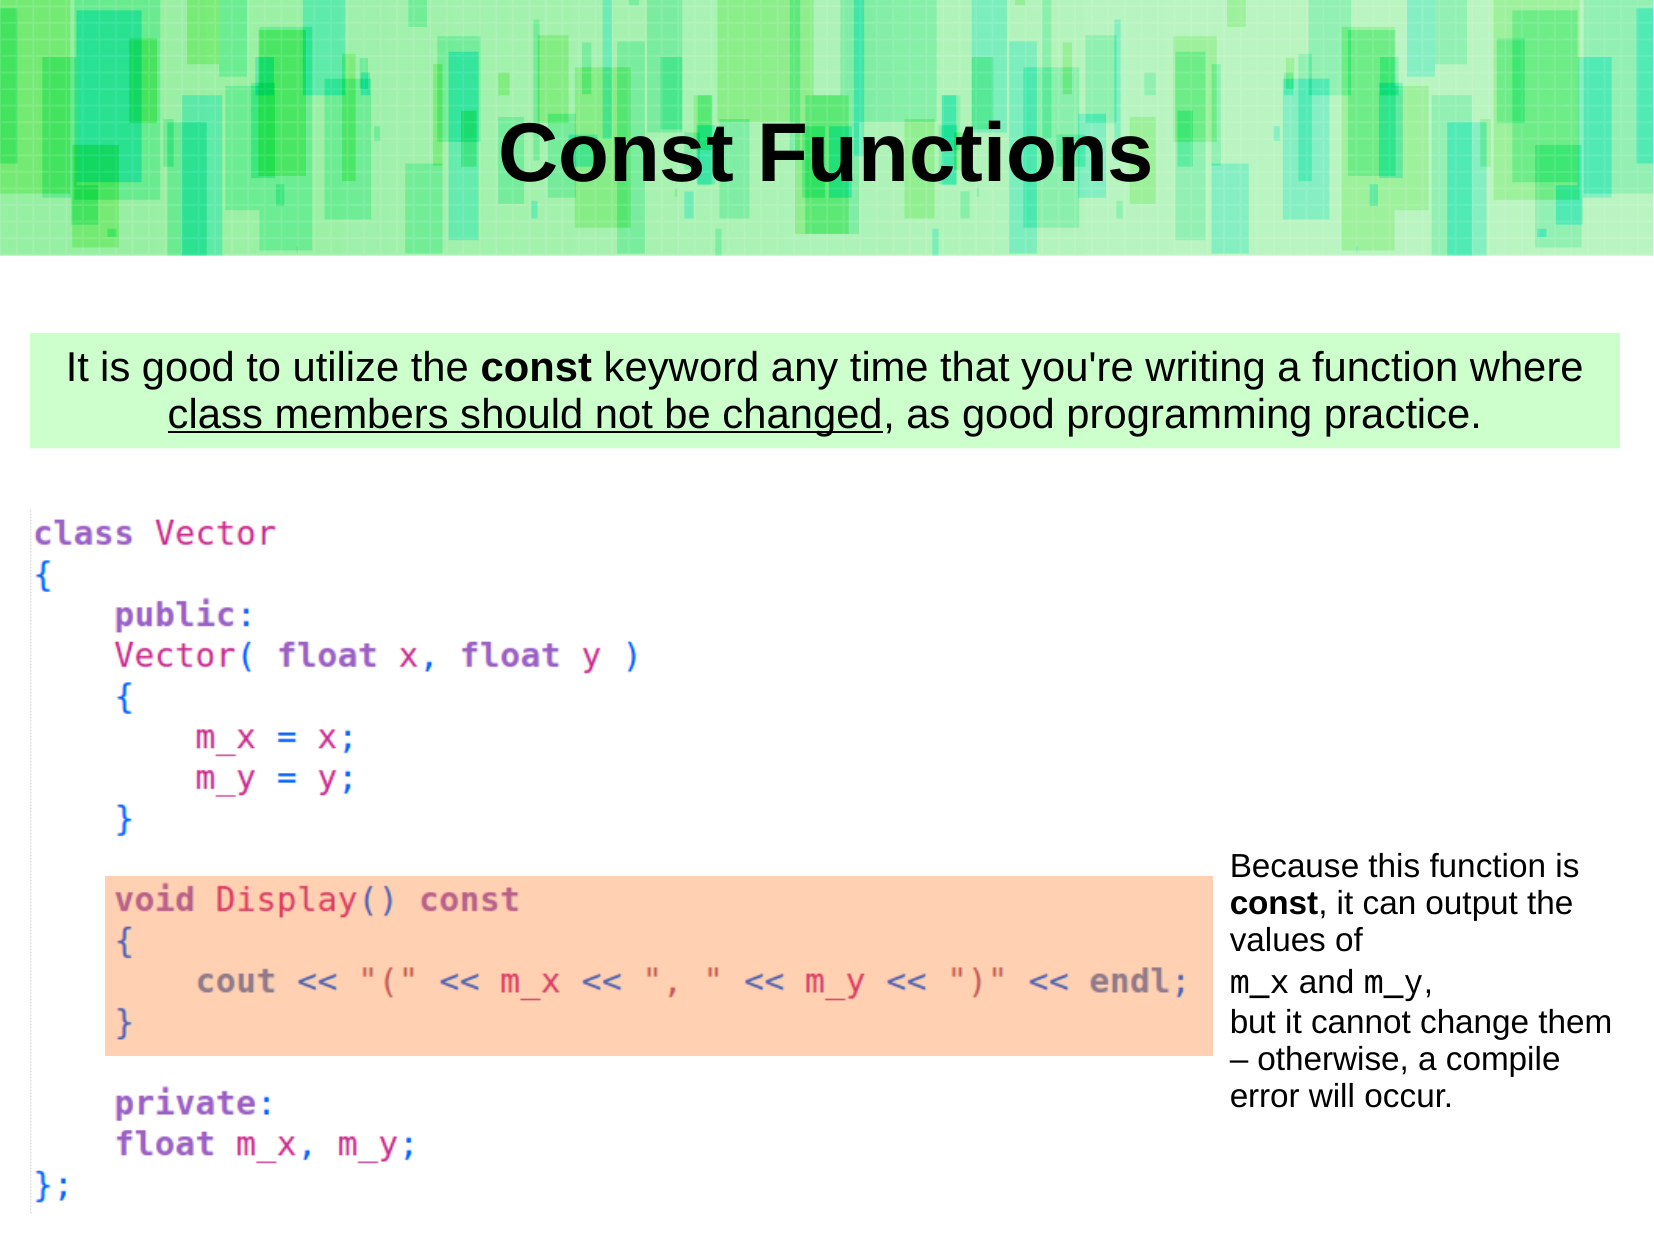

# Const Functions
It is good to utilize the const keyword any time that you're writing a function where class members should not be changed, as good programming practice.
Because this function is const, it can output the values of
m_x and m_y,
but it cannot change them – otherwise, a compile error will occur.